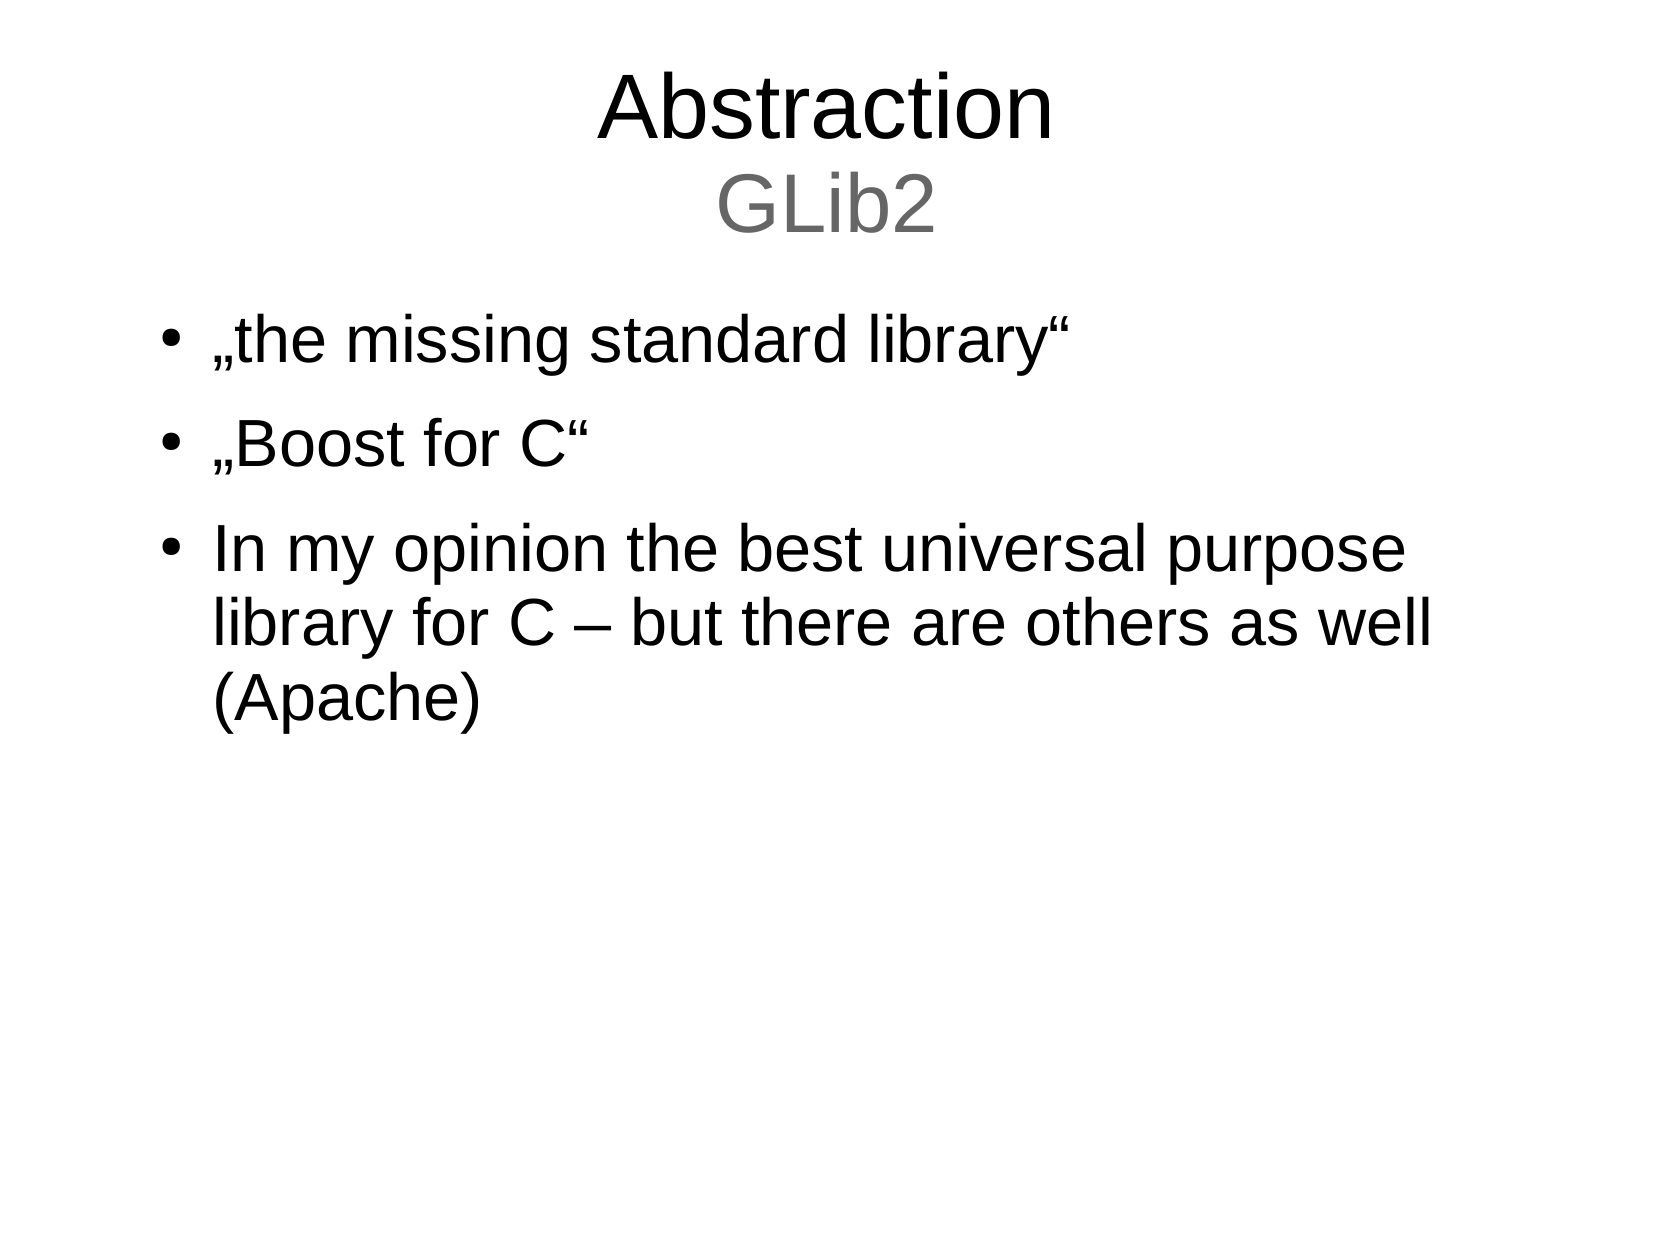

# Abstraction GLib2
„the missing standard library“
„Boost for C“
In my opinion the best universal purpose library for C – but there are others as well (Apache)